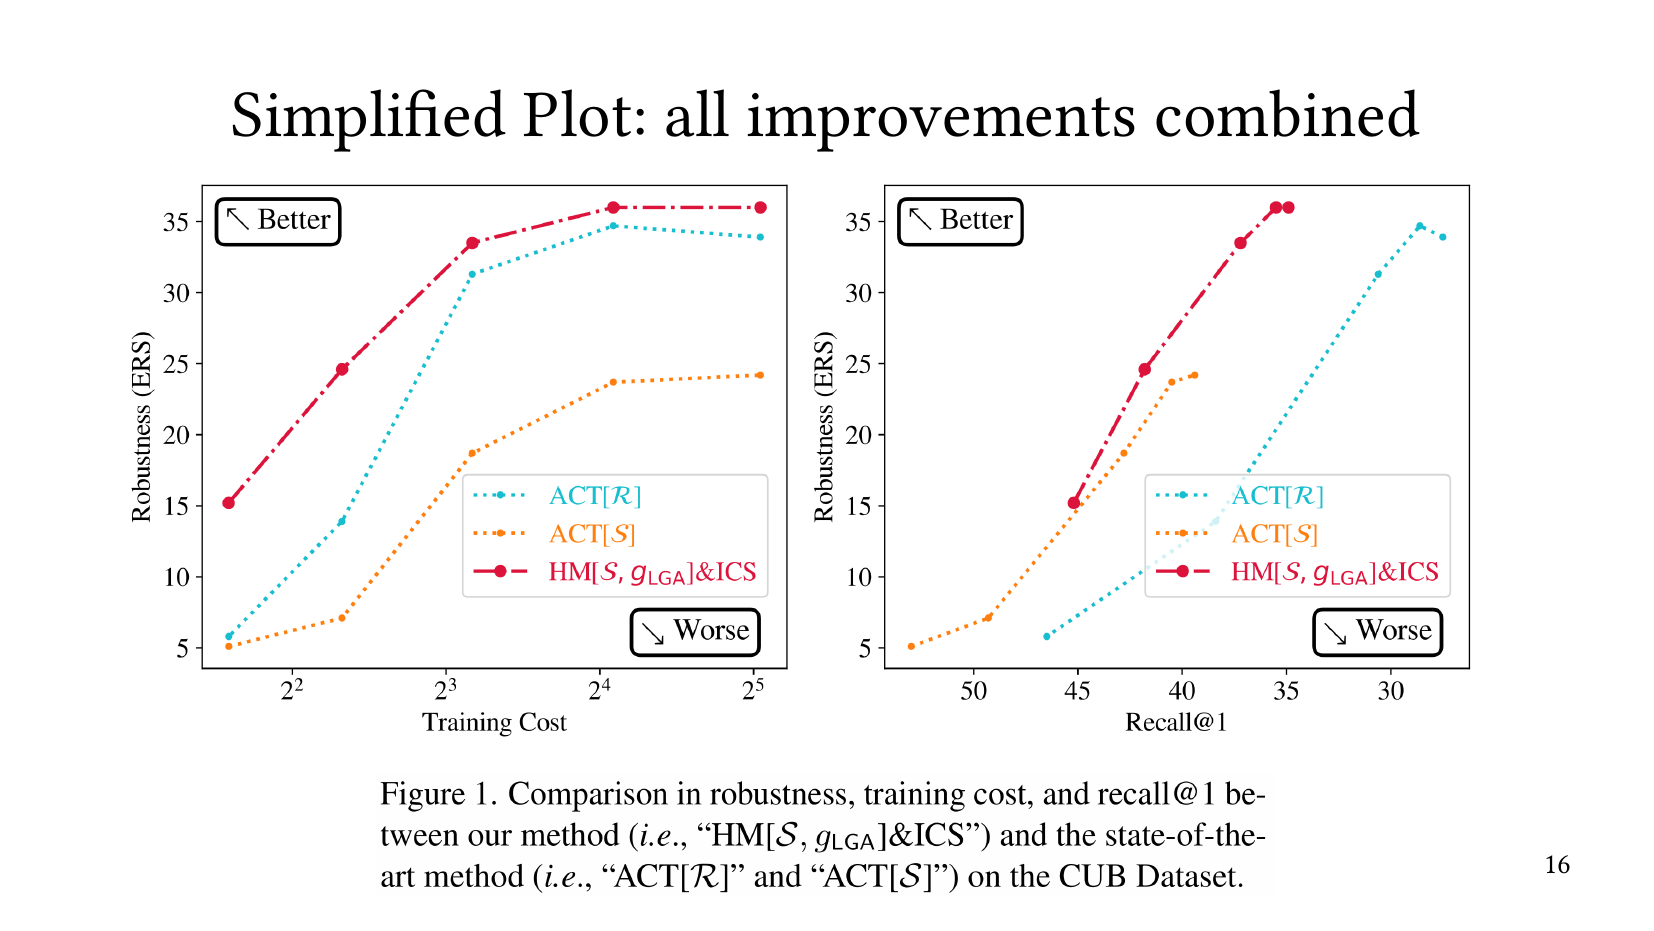

# Simplified Plot: all improvements combined
16